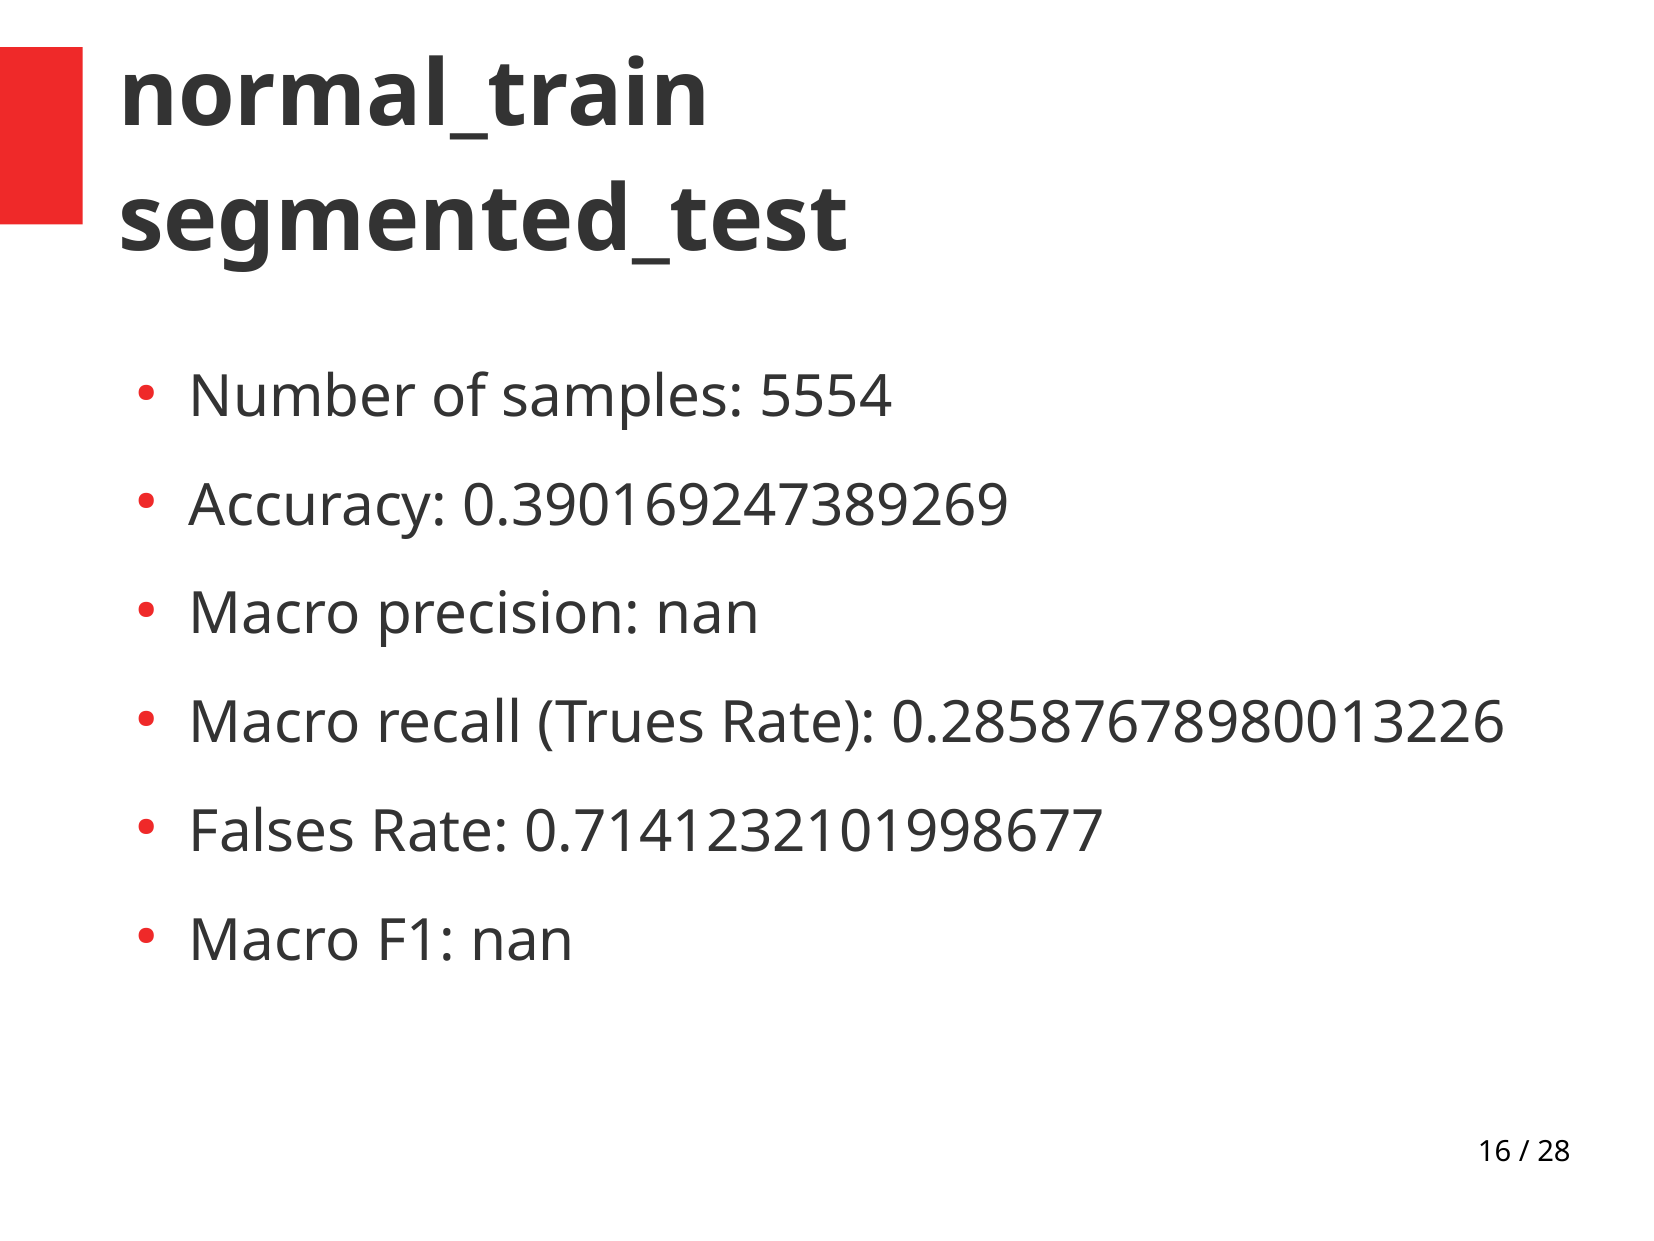

# normal_train segmented_test
Number of samples: 5554
Accuracy: 0.390169247389269
Macro precision: nan
Macro recall (Trues Rate): 0.28587678980013226
Falses Rate: 0.7141232101998677
Macro F1: nan
16